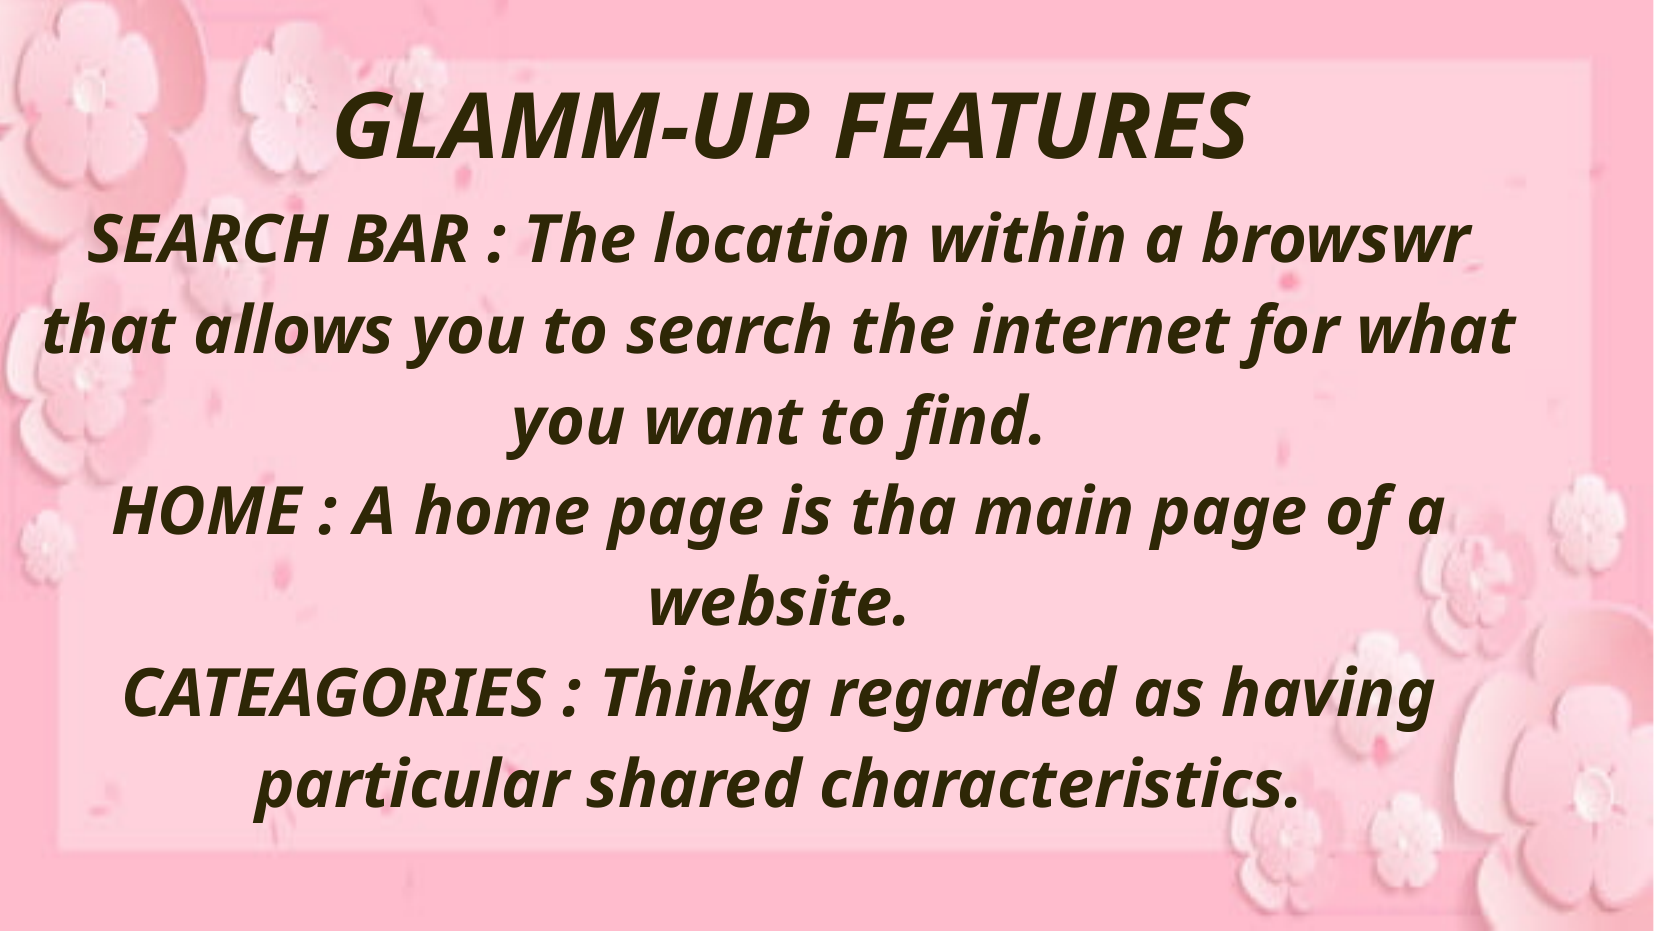

# GLAMM-UP FEATURES
SEARCH BAR : The location within a browswr that allows you to search the internet for what you want to find.
HOME : A home page is tha main page of a website.
CATEAGORIES : Thinkg regarded as having particular shared characteristics.